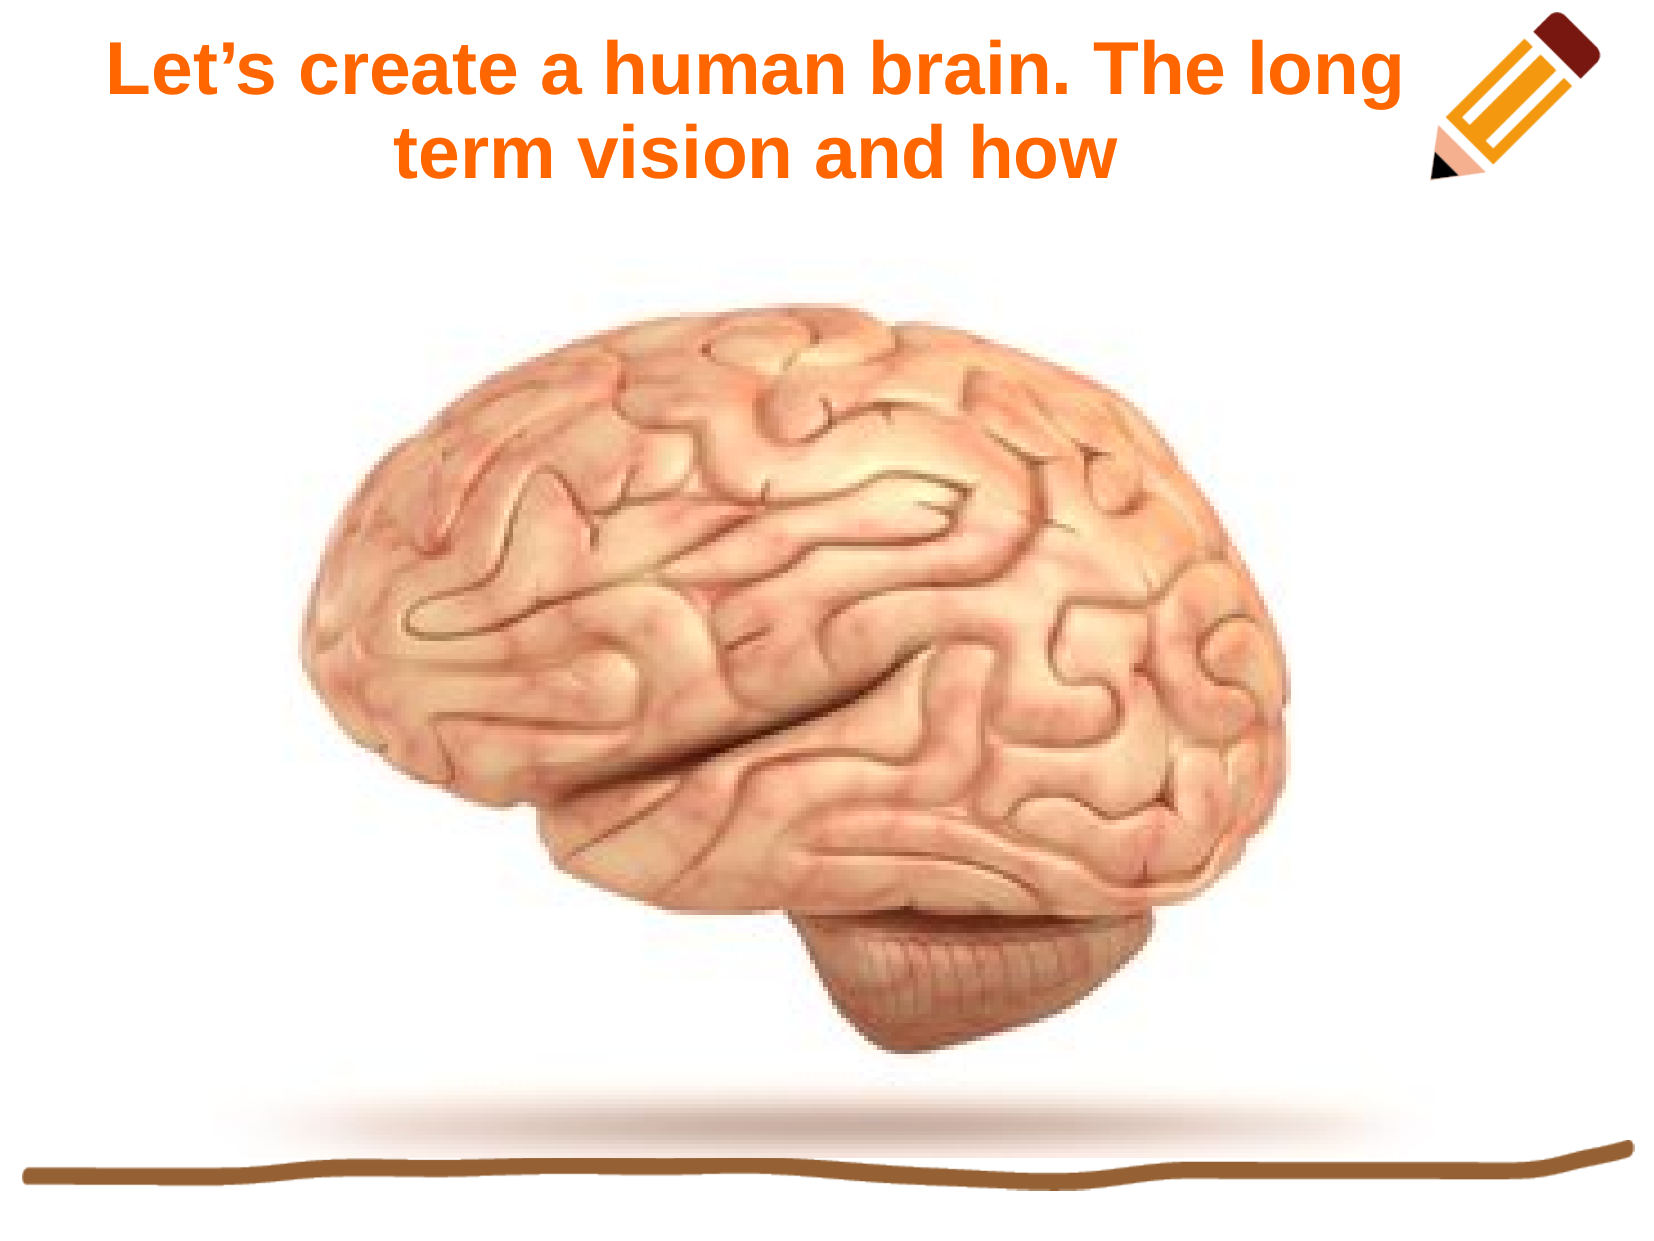

# Let’s create a human brain. The long term vision and how